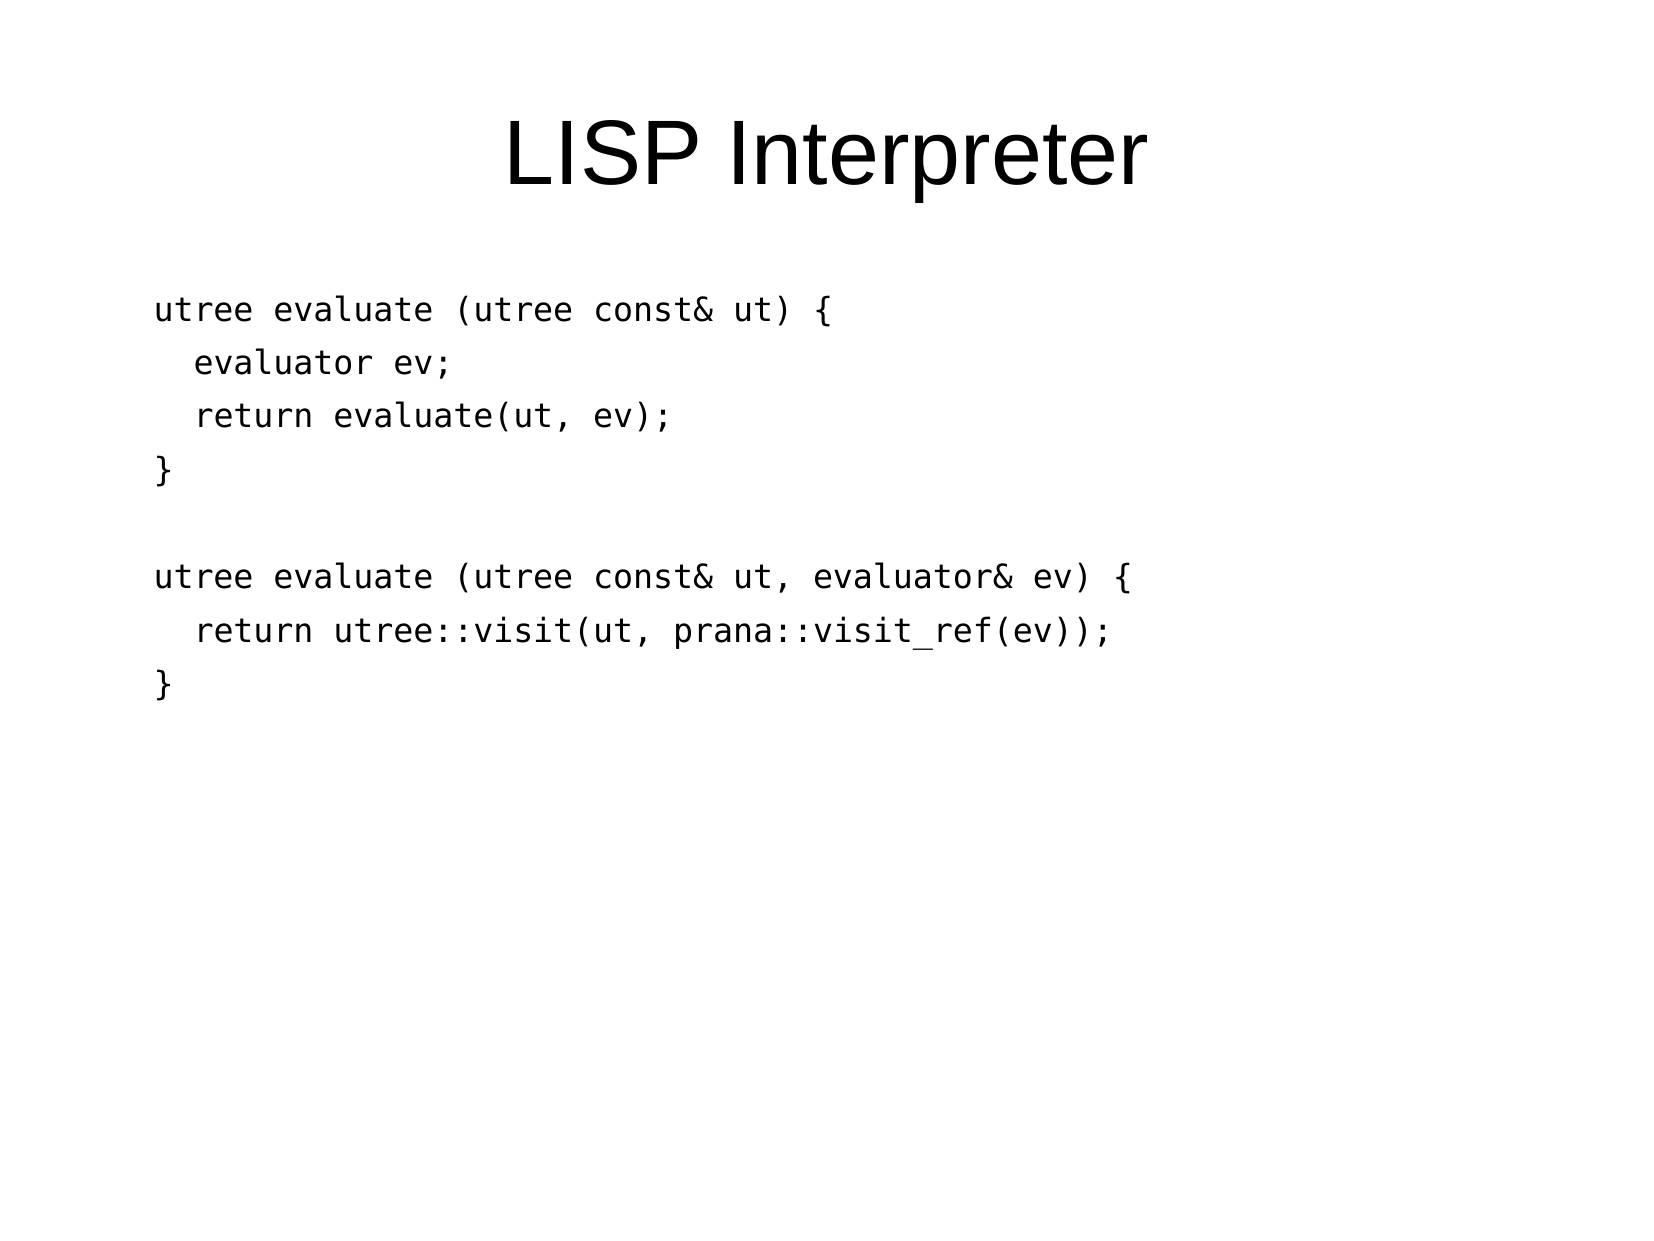

# LISP Interpreter
utree evaluate (utree const& ut) {
 evaluator ev;
 return evaluate(ut, ev);
}
utree evaluate (utree const& ut, evaluator& ev) {
 return utree::visit(ut, prana::visit_ref(ev));
}